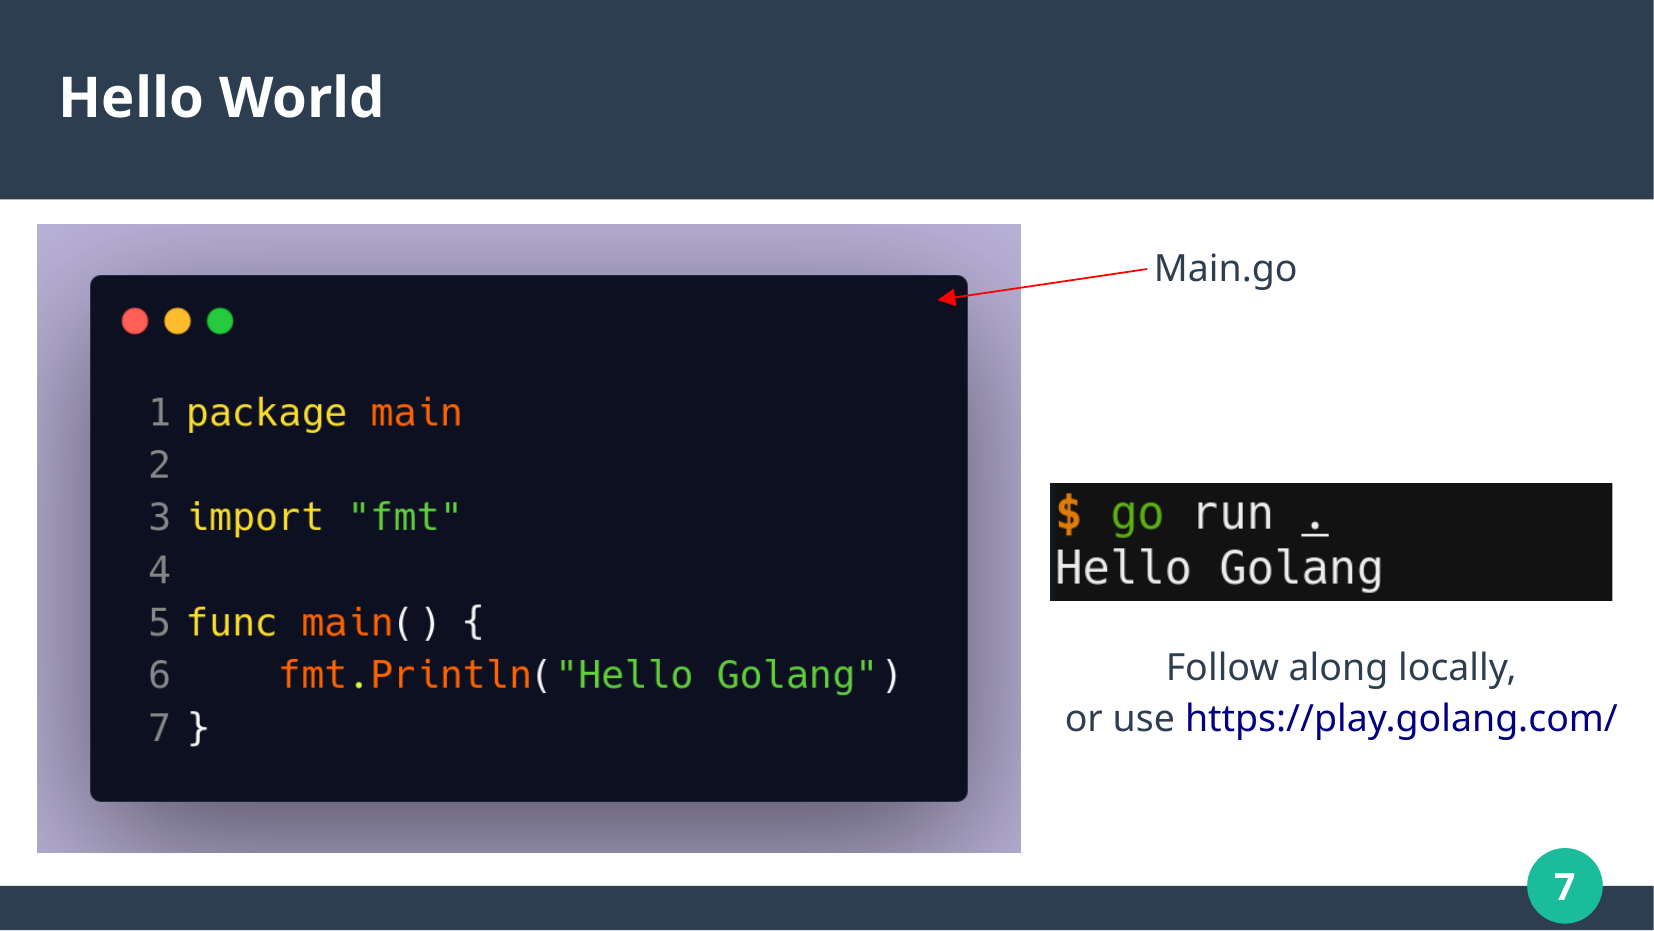

# Hello World
Main.go
Follow along locally,
or use https://play.golang.com/